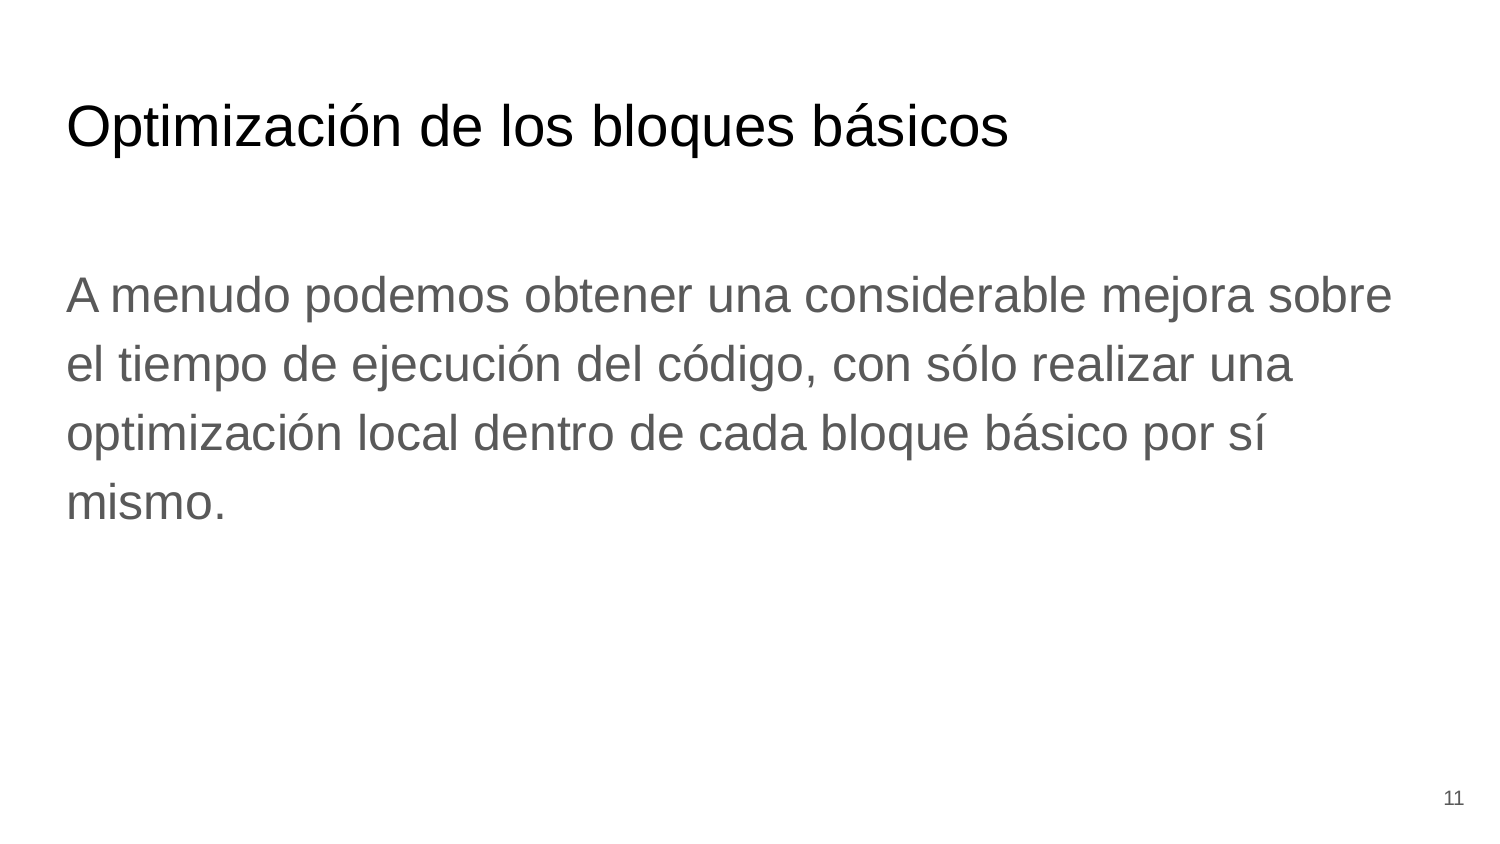

Optimización de los bloques básicos
# A menudo podemos obtener una considerable mejora sobre el tiempo de ejecución del código, con sólo realizar una optimización local dentro de cada bloque básico por sí mismo.